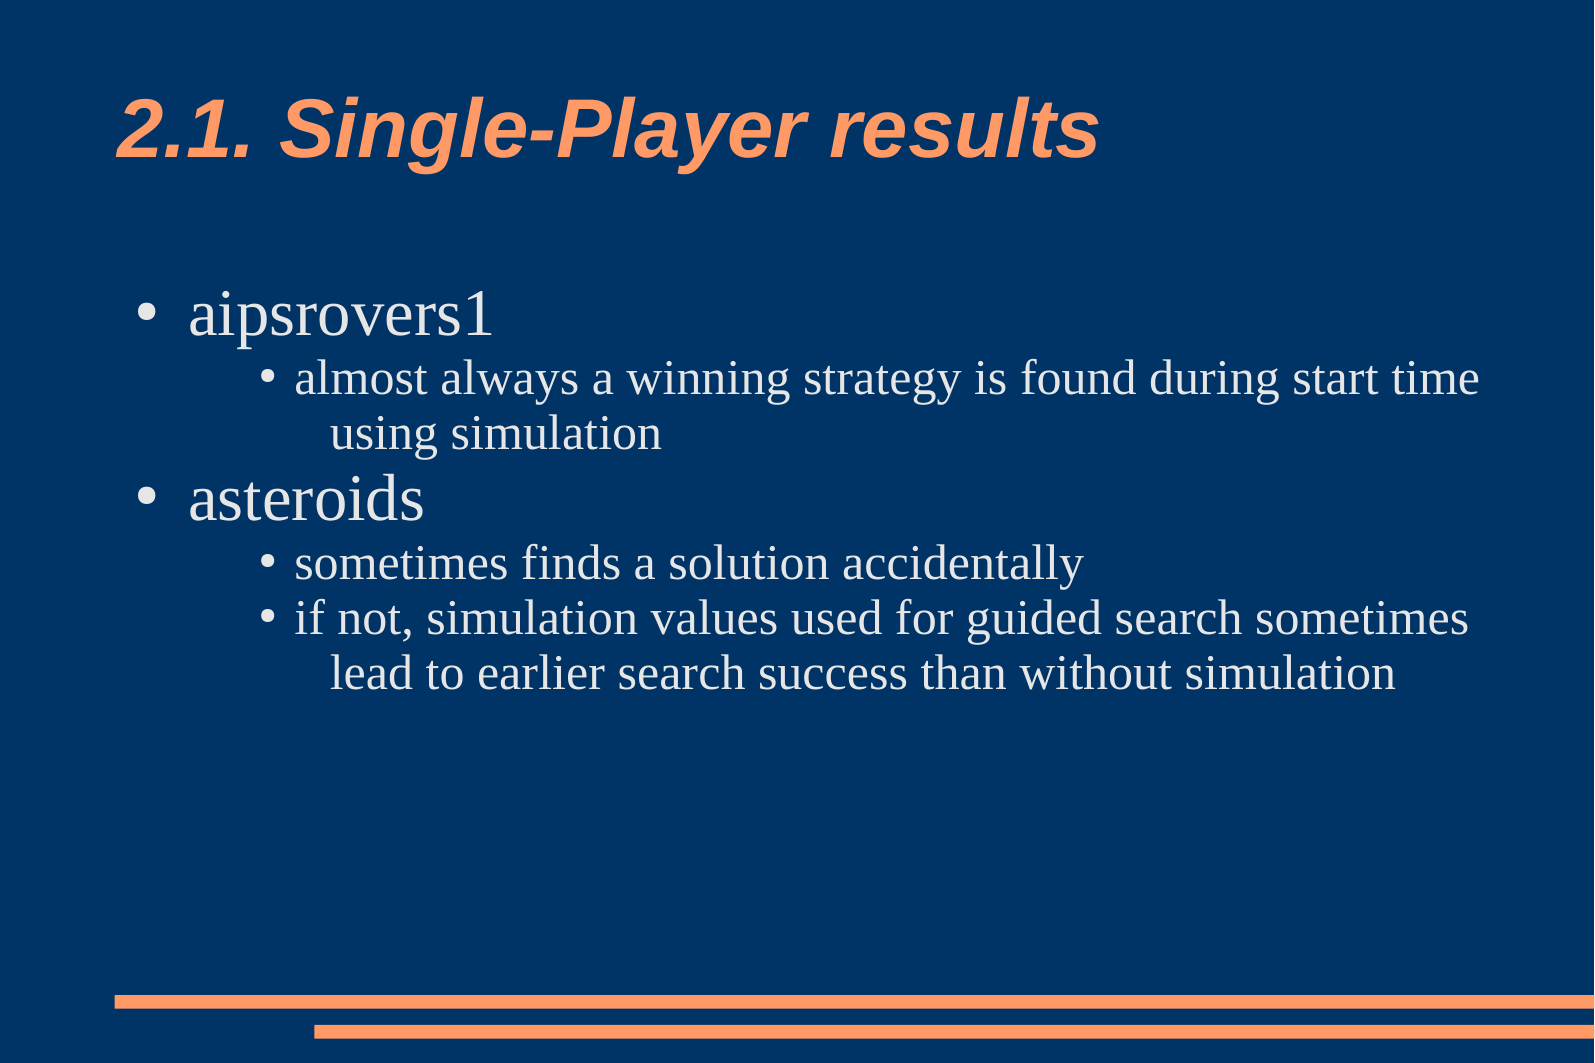

# 2.1. Single-Player results
aipsrovers1
almost always a winning strategy is found during start time using simulation
asteroids
sometimes finds a solution accidentally
if not, simulation values used for guided search sometimes lead to earlier search success than without simulation